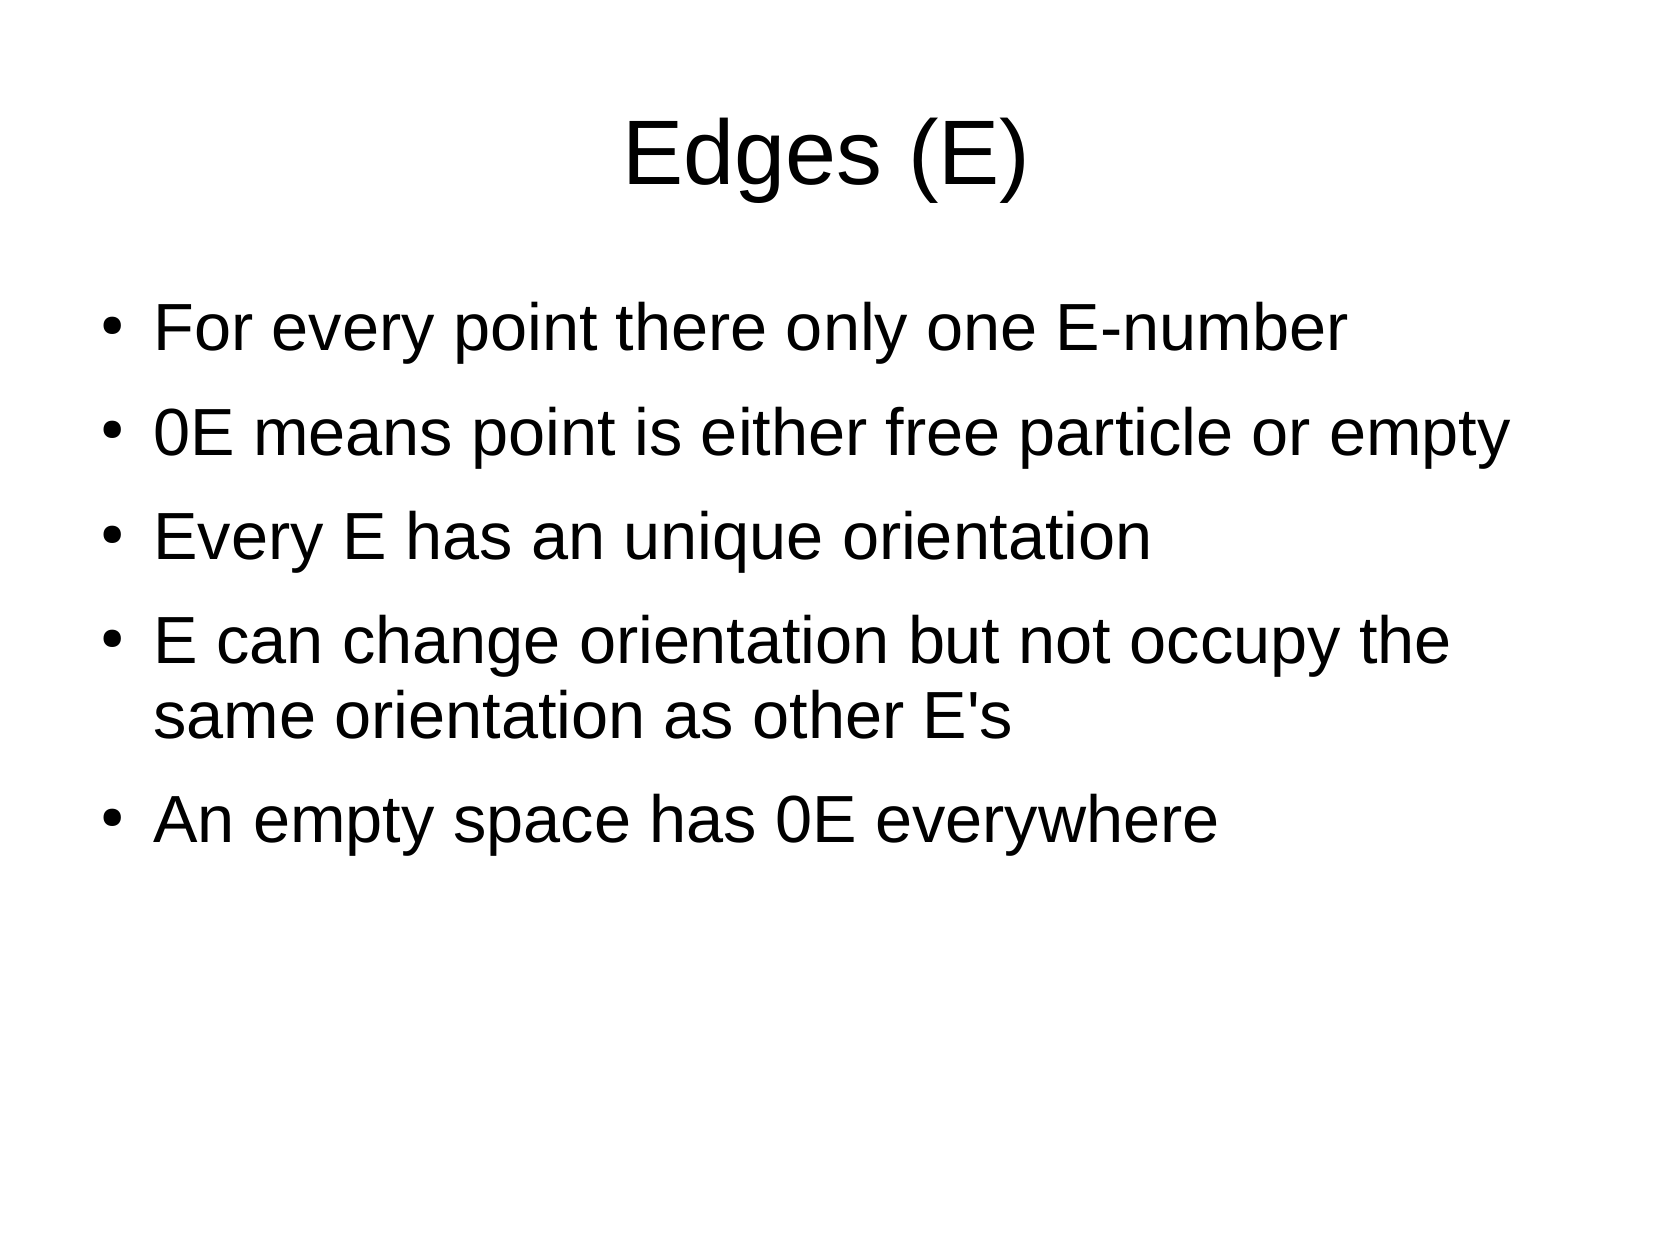

# Edges (E)
For every point there only one E-number
0E means point is either free particle or empty
Every E has an unique orientation
E can change orientation but not occupy the same orientation as other E's
An empty space has 0E everywhere